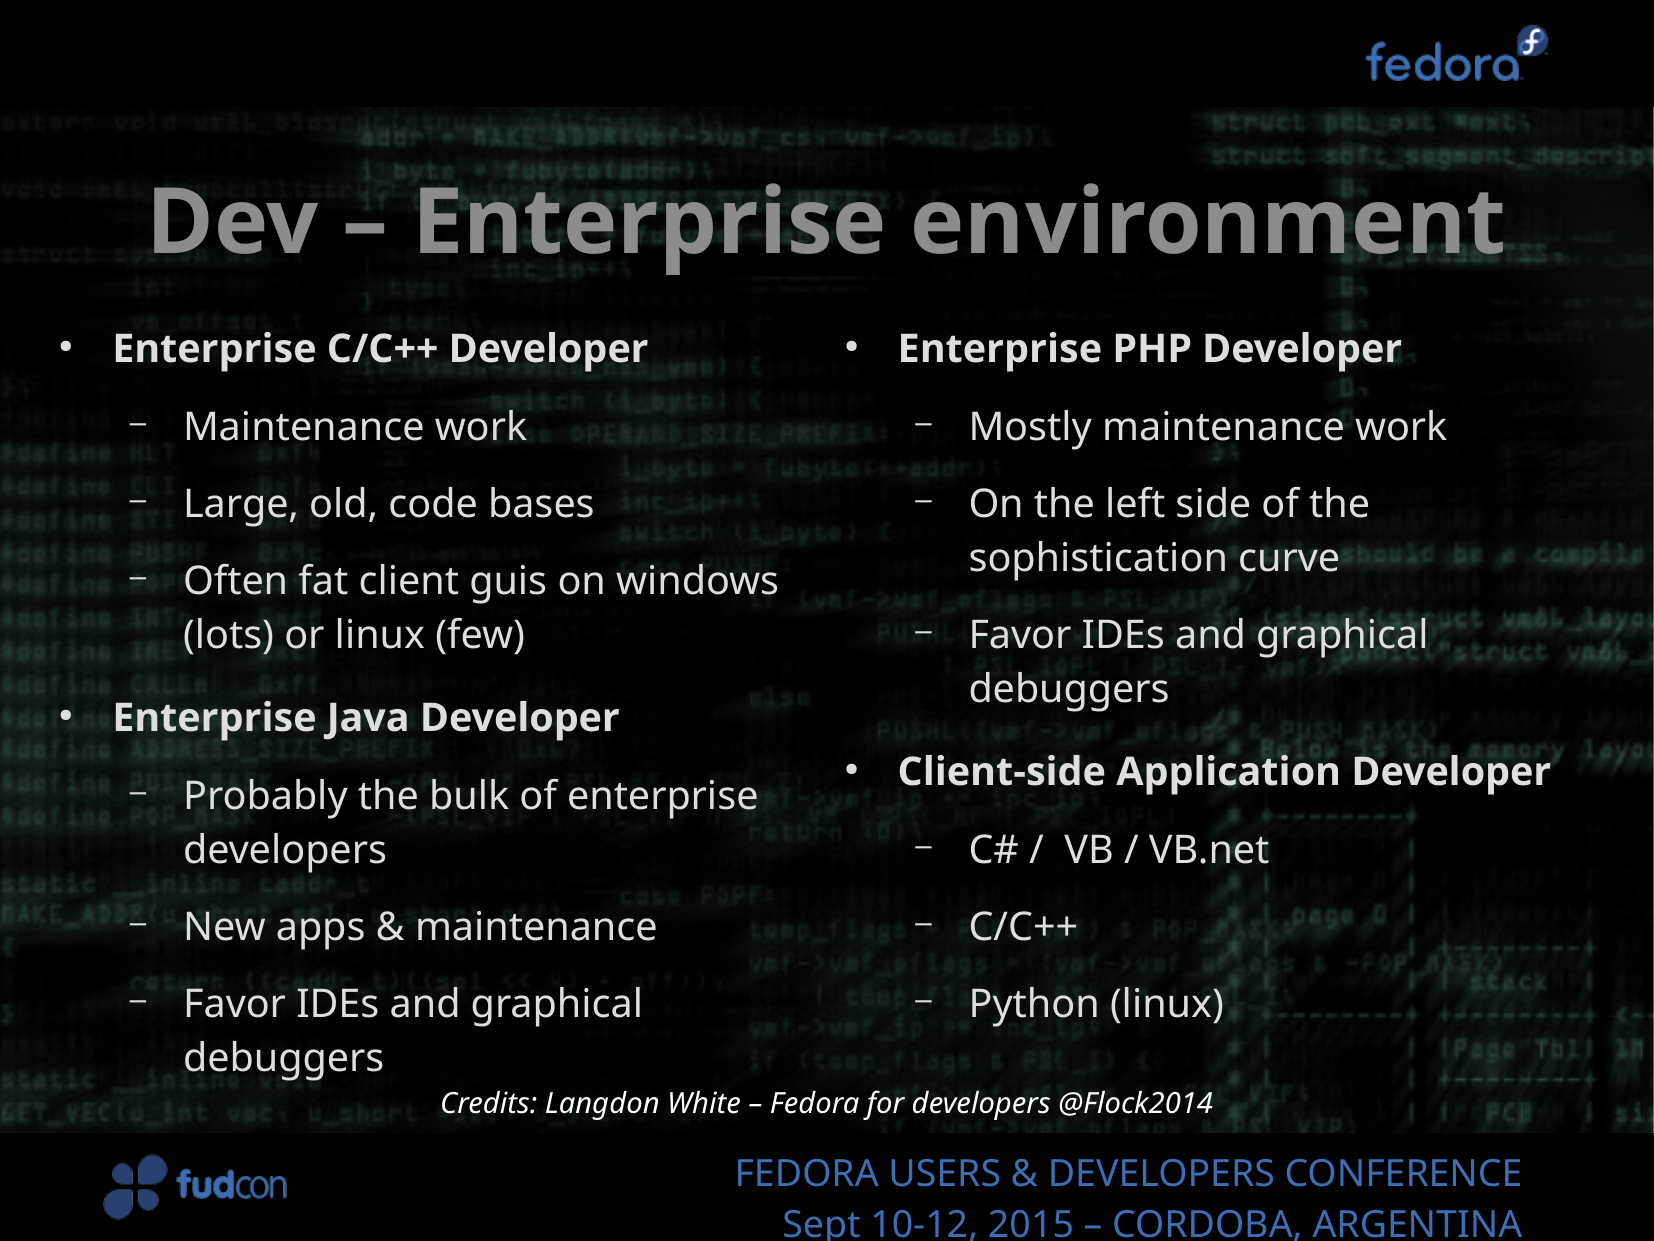

# Dev – Enterprise environment
Enterprise C/C++ Developer
Maintenance work
Large, old, code bases
Often fat client guis on windows (lots) or linux (few)
Enterprise Java Developer
Probably the bulk of enterprise developers
New apps & maintenance
Favor IDEs and graphical debuggers
Enterprise PHP Developer
Mostly maintenance work
On the left side of the sophistication curve
Favor IDEs and graphical debuggers
Client-side Application Developer
C# / VB / VB.net
C/C++
Python (linux)
Credits: Langdon White – Fedora for developers @Flock2014